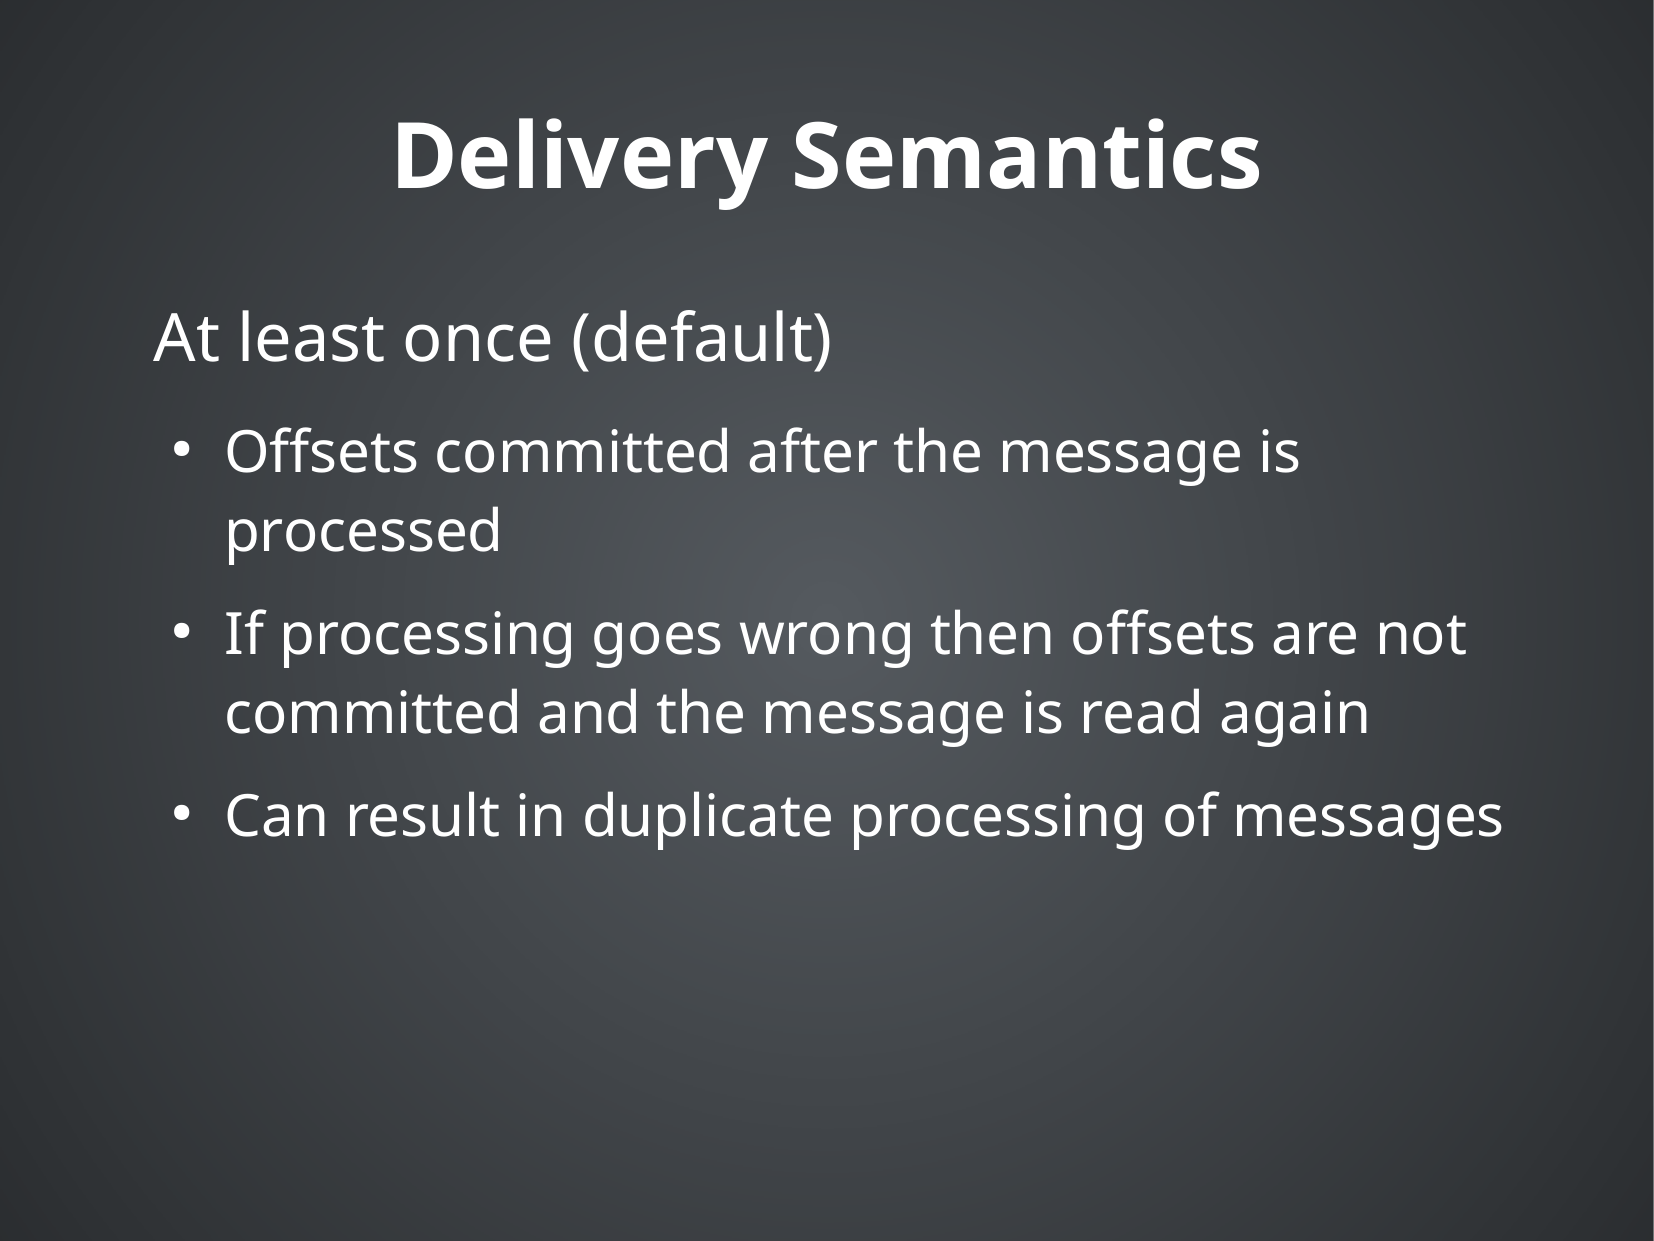

# Delivery Semantics
At least once (default)
Offsets committed after the message is processed
If processing goes wrong then offsets are not committed and the message is read again
Can result in duplicate processing of messages